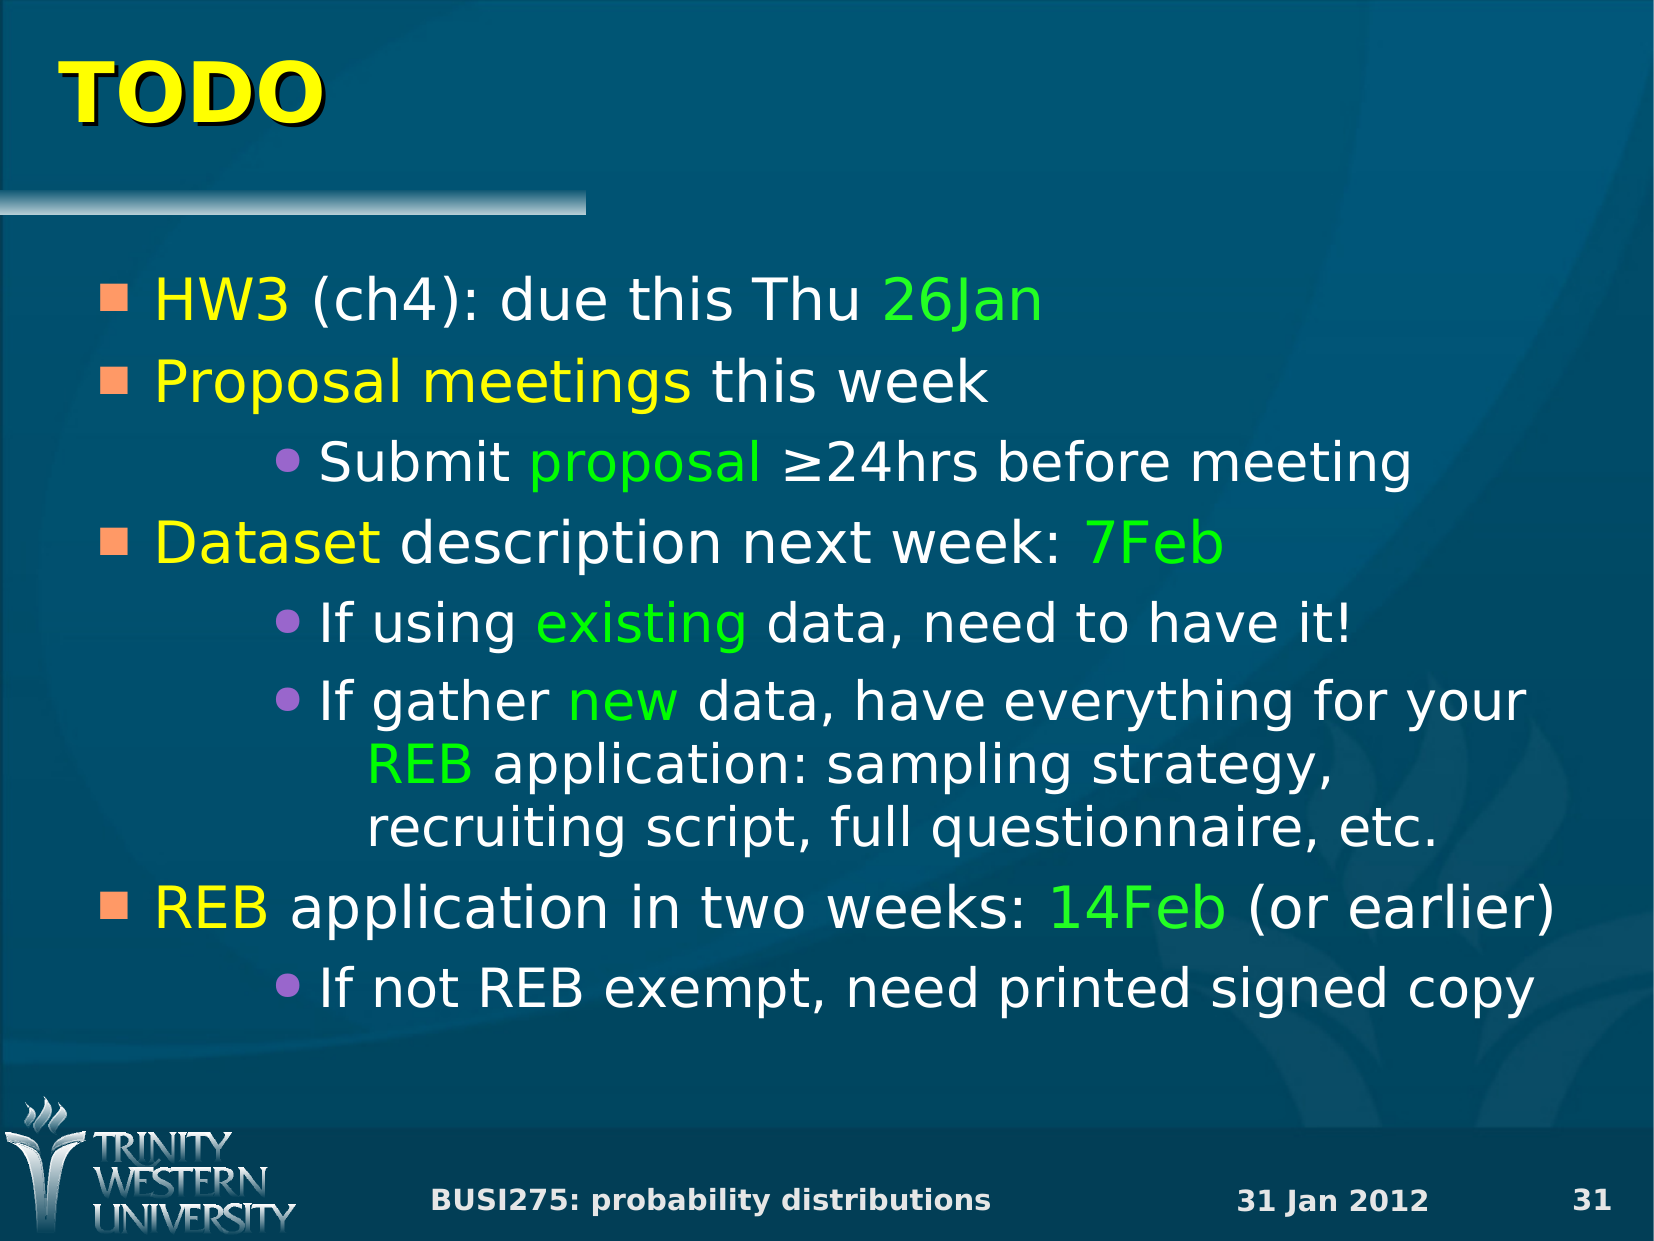

# TODO
HW3 (ch4): due this Thu 26Jan
Proposal meetings this week
Submit proposal ≥24hrs before meeting
Dataset description next week: 7Feb
If using existing data, need to have it!
If gather new data, have everything for your REB application: sampling strategy, recruiting script, full questionnaire, etc.
REB application in two weeks: 14Feb (or earlier)
If not REB exempt, need printed signed copy
BUSI275: probability distributions
31 Jan 2012
31